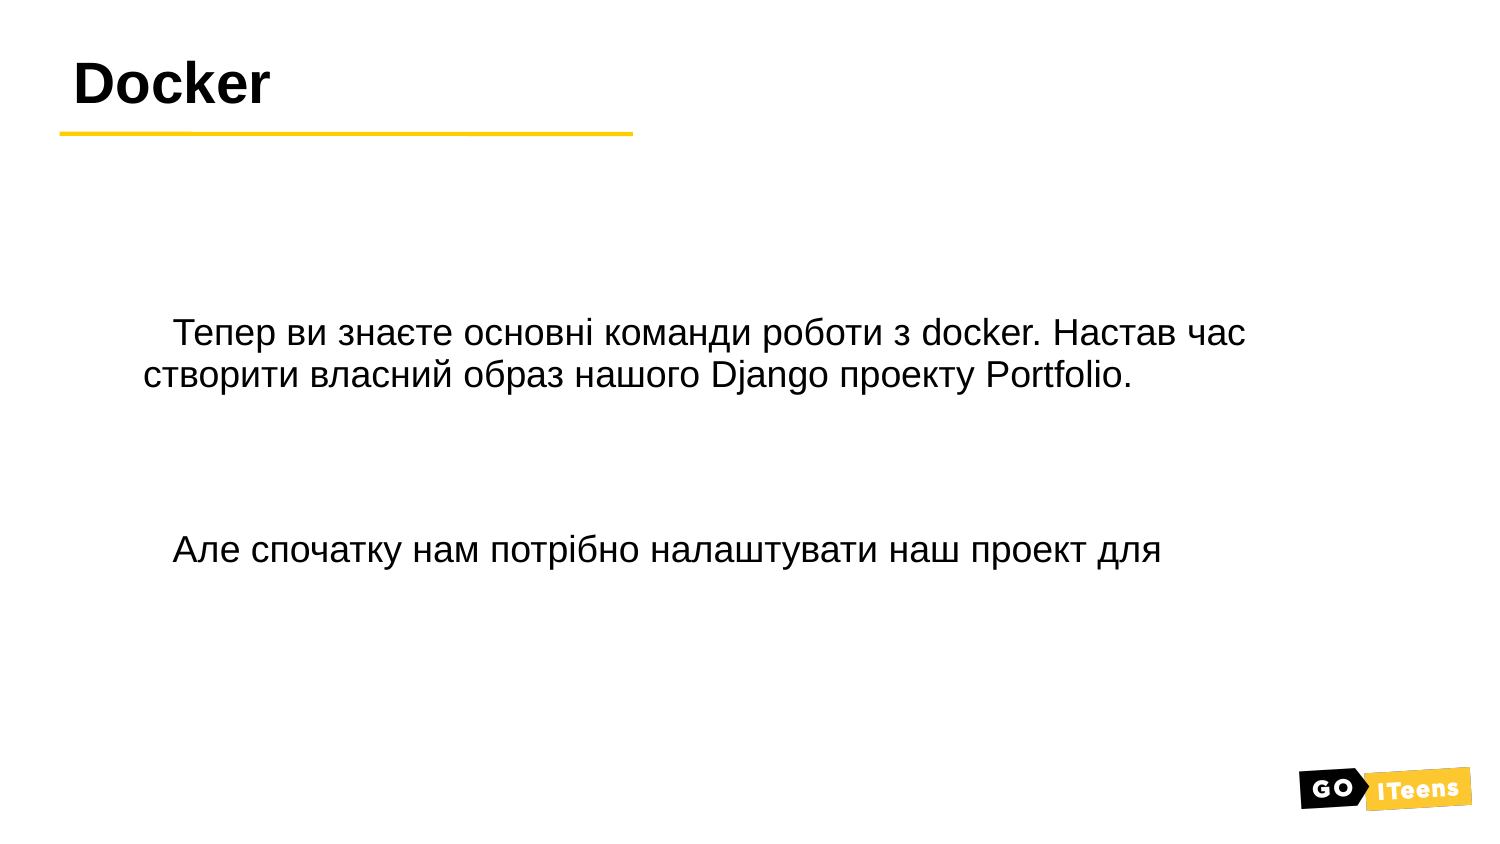

Docker
Тепер ви знаєте основні команди роботи з docker. Настав час створити власний образ нашого Django проекту Portfolio.
Але спочатку нам потрібно налаштувати наш проект для